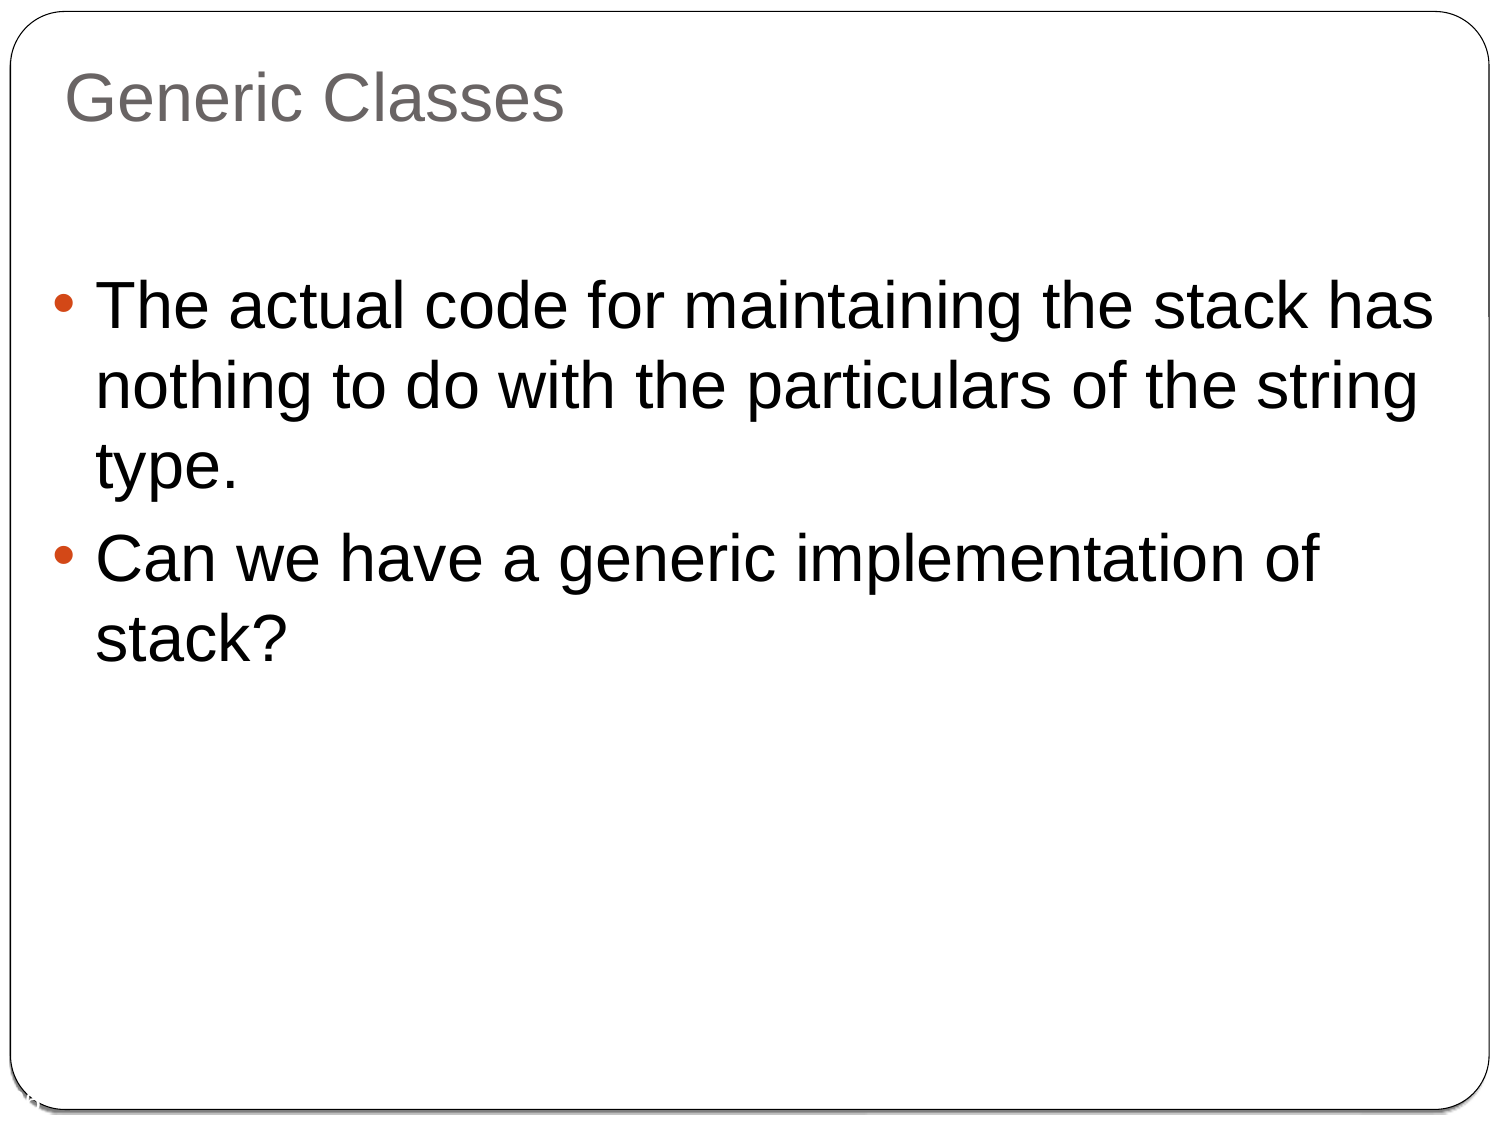

# Generic Classes
The actual code for maintaining the stack has nothing to do with the particulars of the string type.
Can we have a generic implementation of stack?